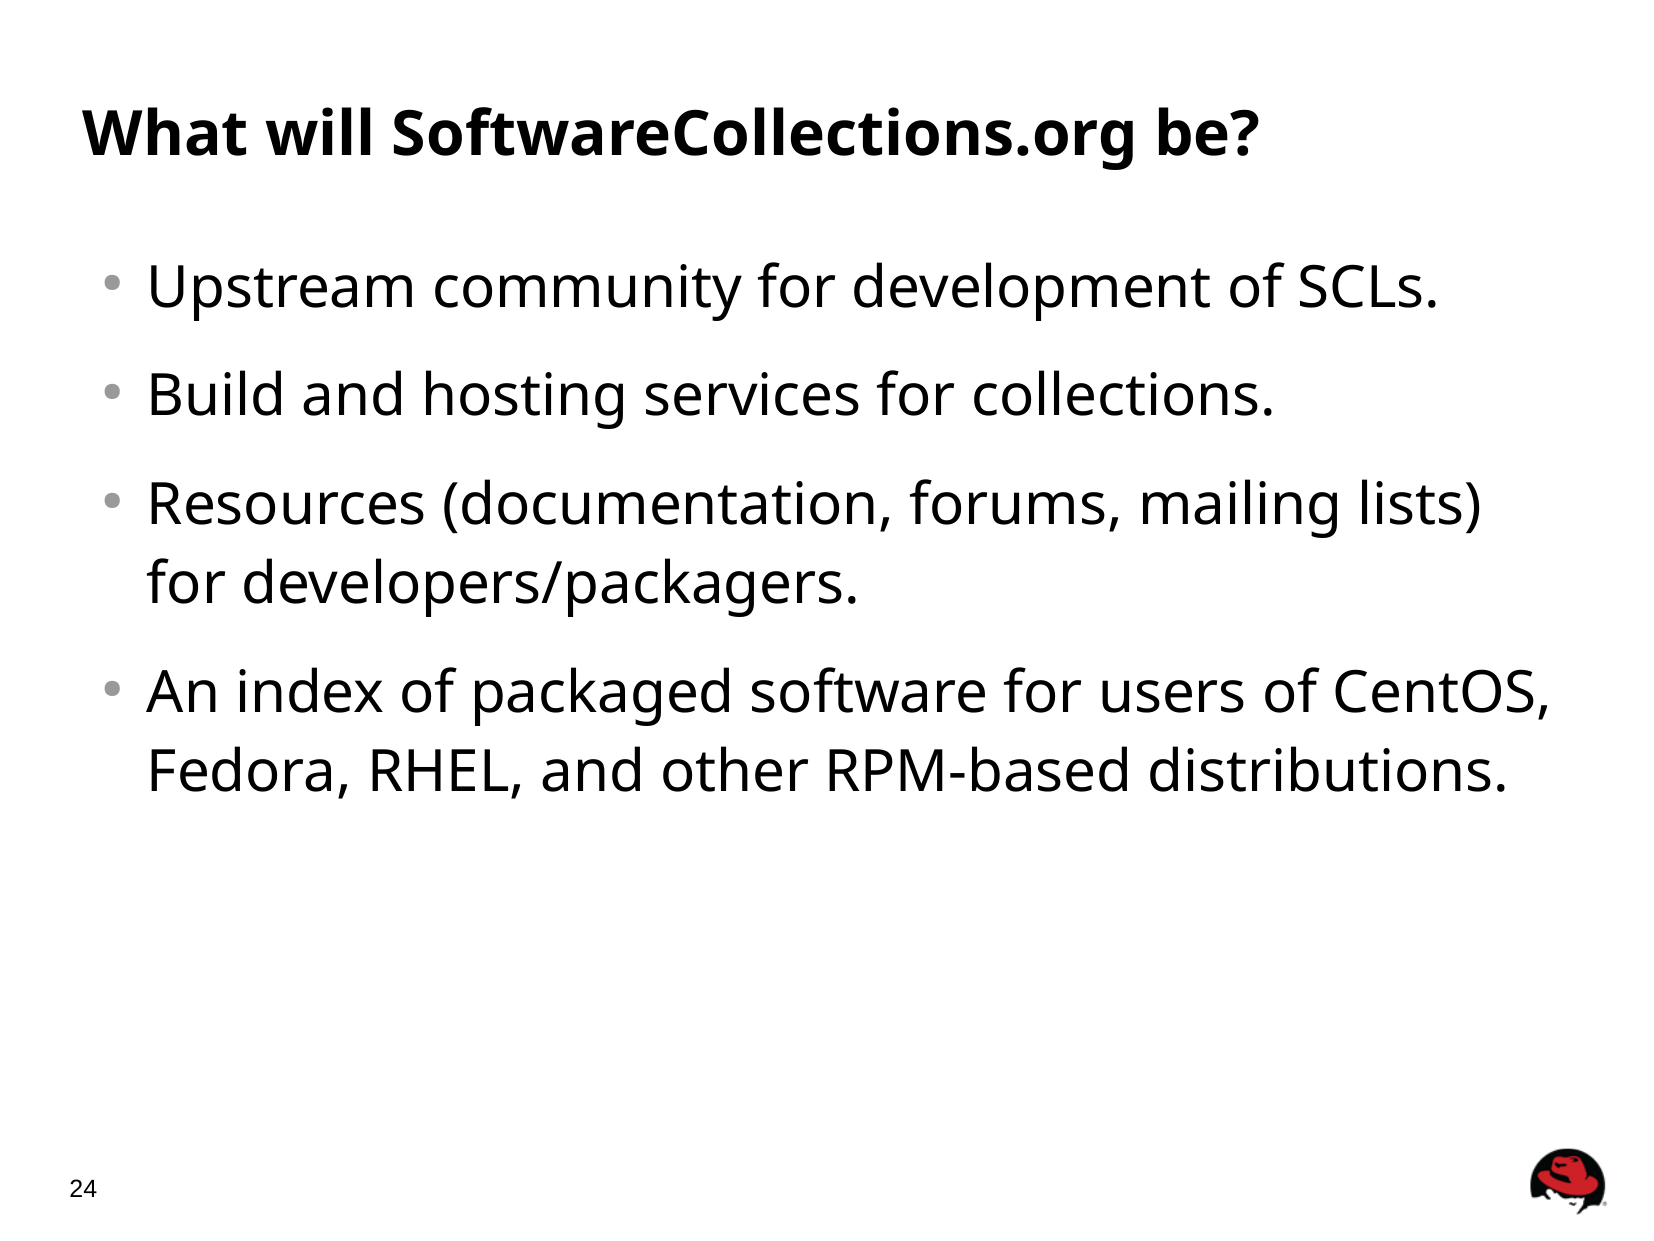

# What will SoftwareCollections.org be?
Upstream community for development of SCLs.
Build and hosting services for collections.
Resources (documentation, forums, mailing lists) for developers/packagers.
An index of packaged software for users of CentOS, Fedora, RHEL, and other RPM-based distributions.